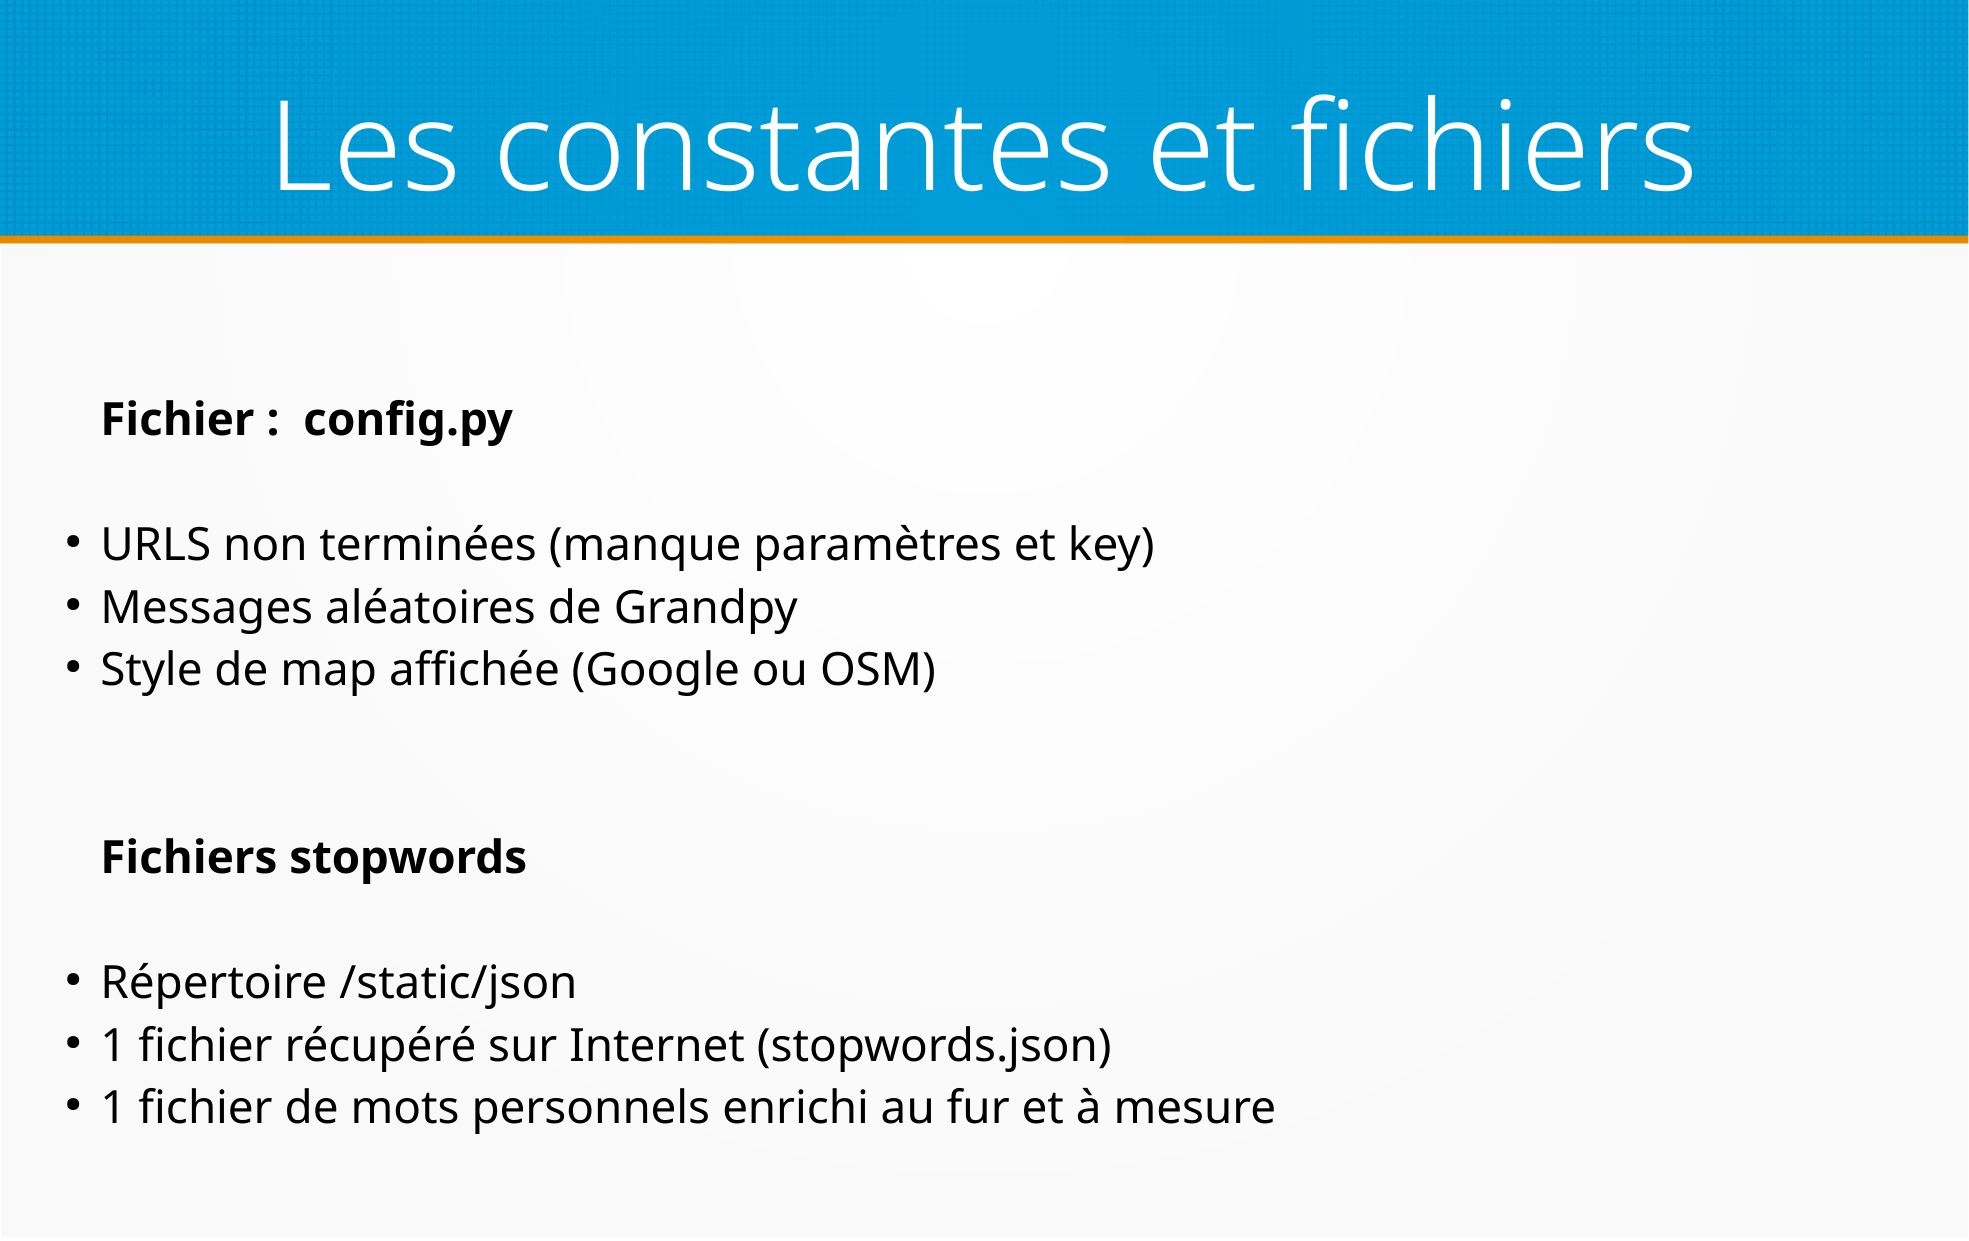

# Les constantes et fichiers
Fichier : config.py
URLS non terminées (manque paramètres et key)
Messages aléatoires de Grandpy
Style de map affichée (Google ou OSM)
Fichiers stopwords
Répertoire /static/json
1 fichier récupéré sur Internet (stopwords.json)
1 fichier de mots personnels enrichi au fur et à mesure